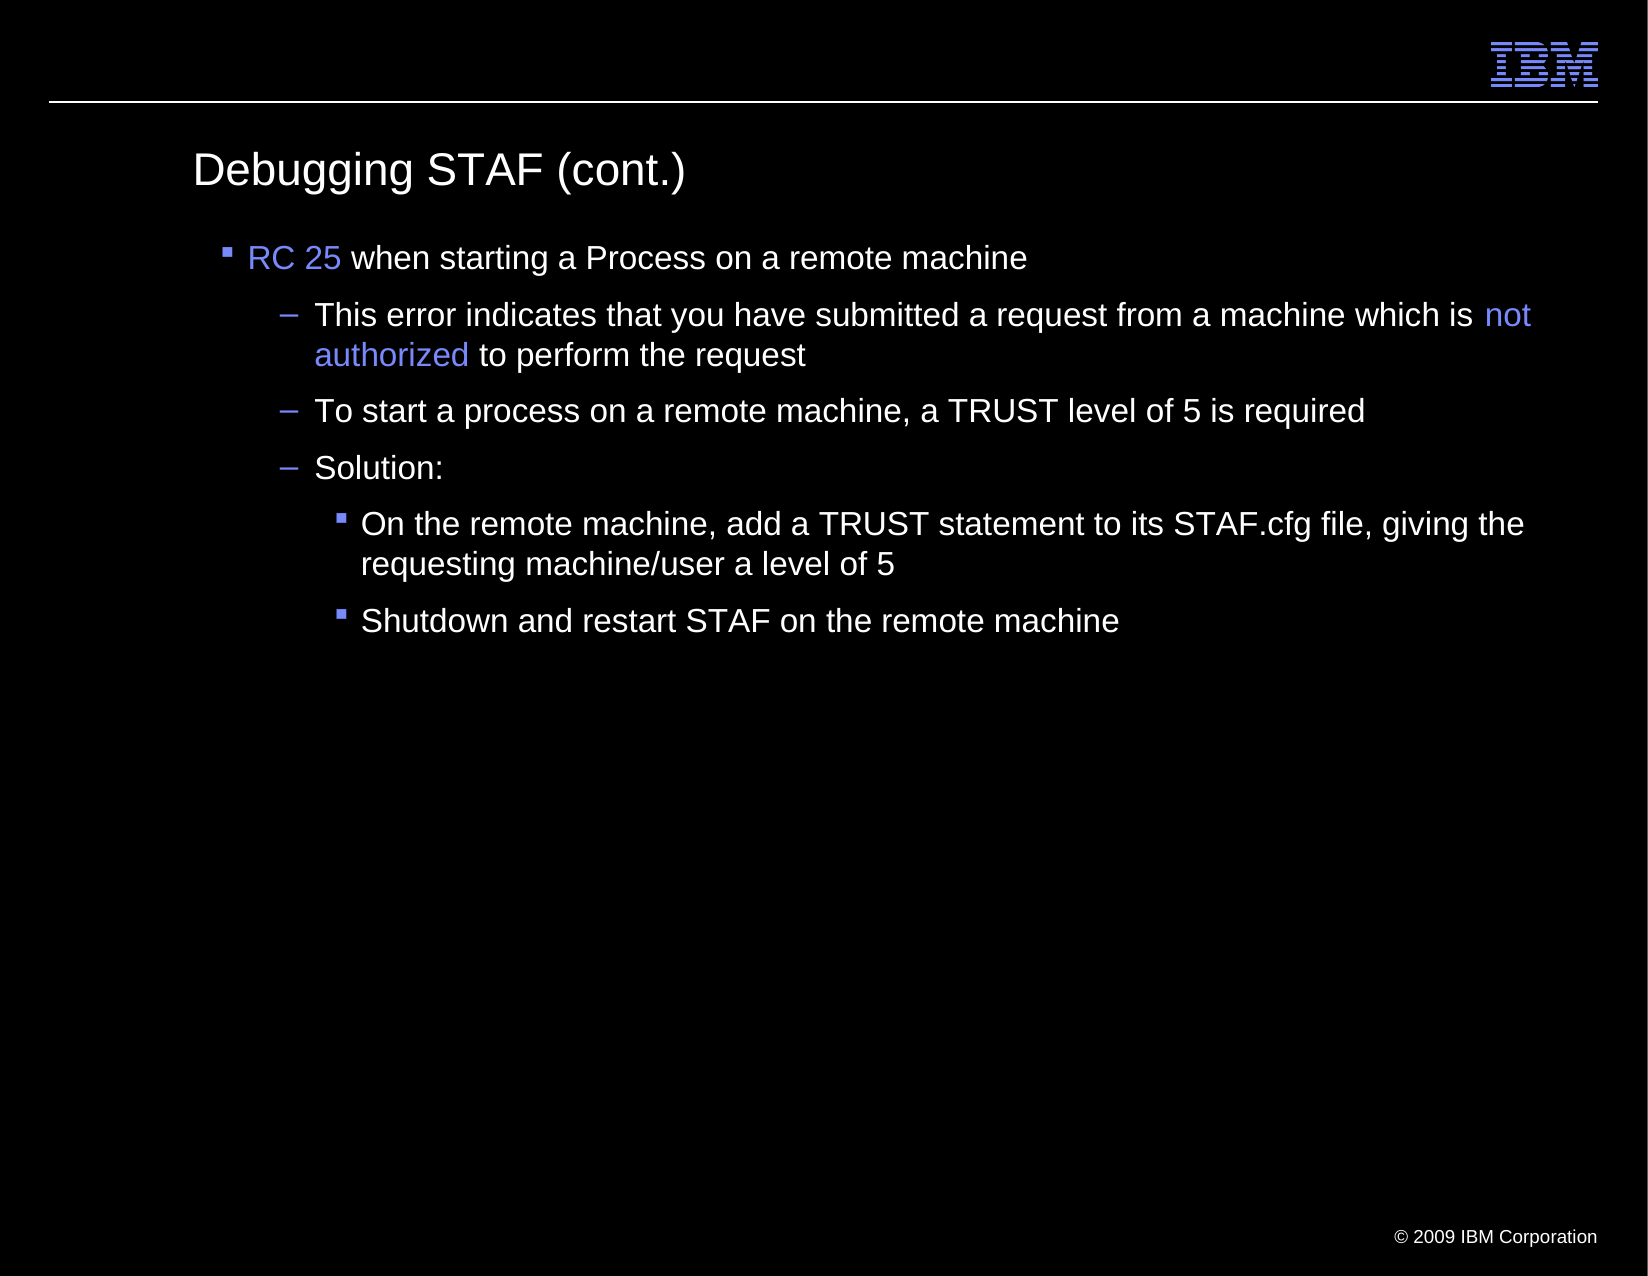

# Debugging STAF (cont.)
RC 25 when starting a Process on a remote machine
This error indicates that you have submitted a request from a machine which is not authorized to perform the request
To start a process on a remote machine, a TRUST level of 5 is required
Solution:
On the remote machine, add a TRUST statement to its STAF.cfg file, giving the requesting machine/user a level of 5
Shutdown and restart STAF on the remote machine